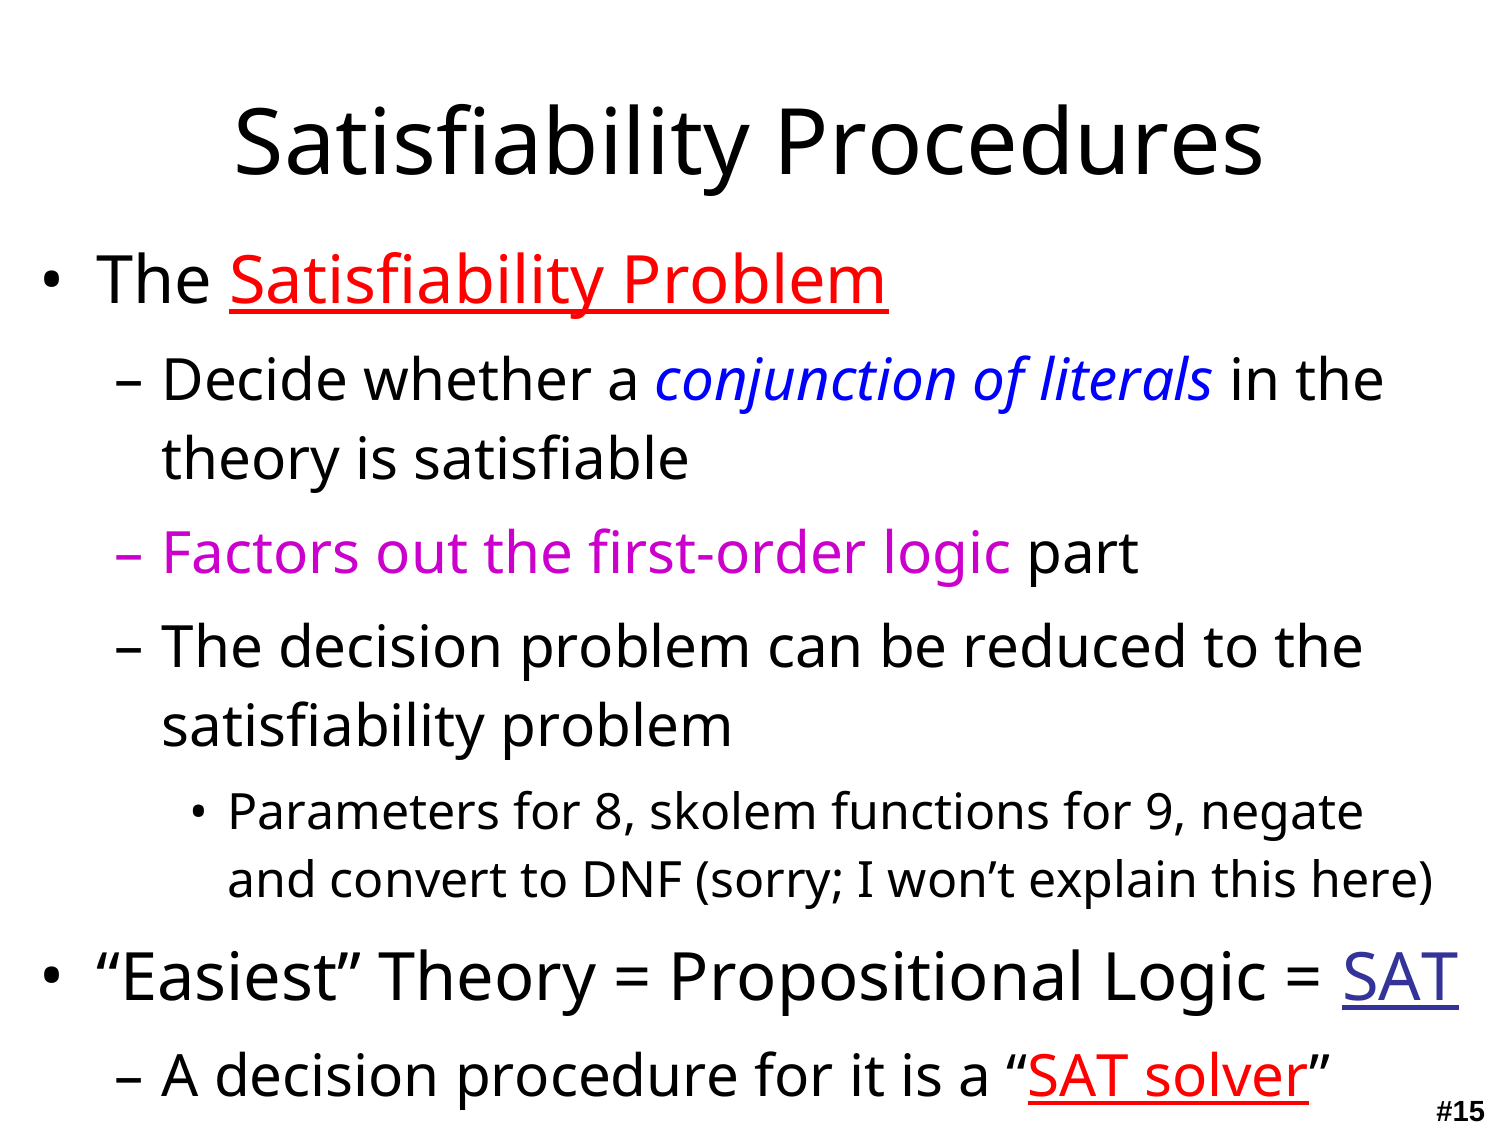

# Satisfiability Procedures
The Satisfiability Problem
Decide whether a conjunction of literals in the theory is satisfiable
Factors out the first-order logic part
The decision problem can be reduced to the satisfiability problem
Parameters for 8, skolem functions for 9, negate and convert to DNF (sorry; I won’t explain this here)
“Easiest” Theory = Propositional Logic = SAT
A decision procedure for it is a “SAT solver”
15